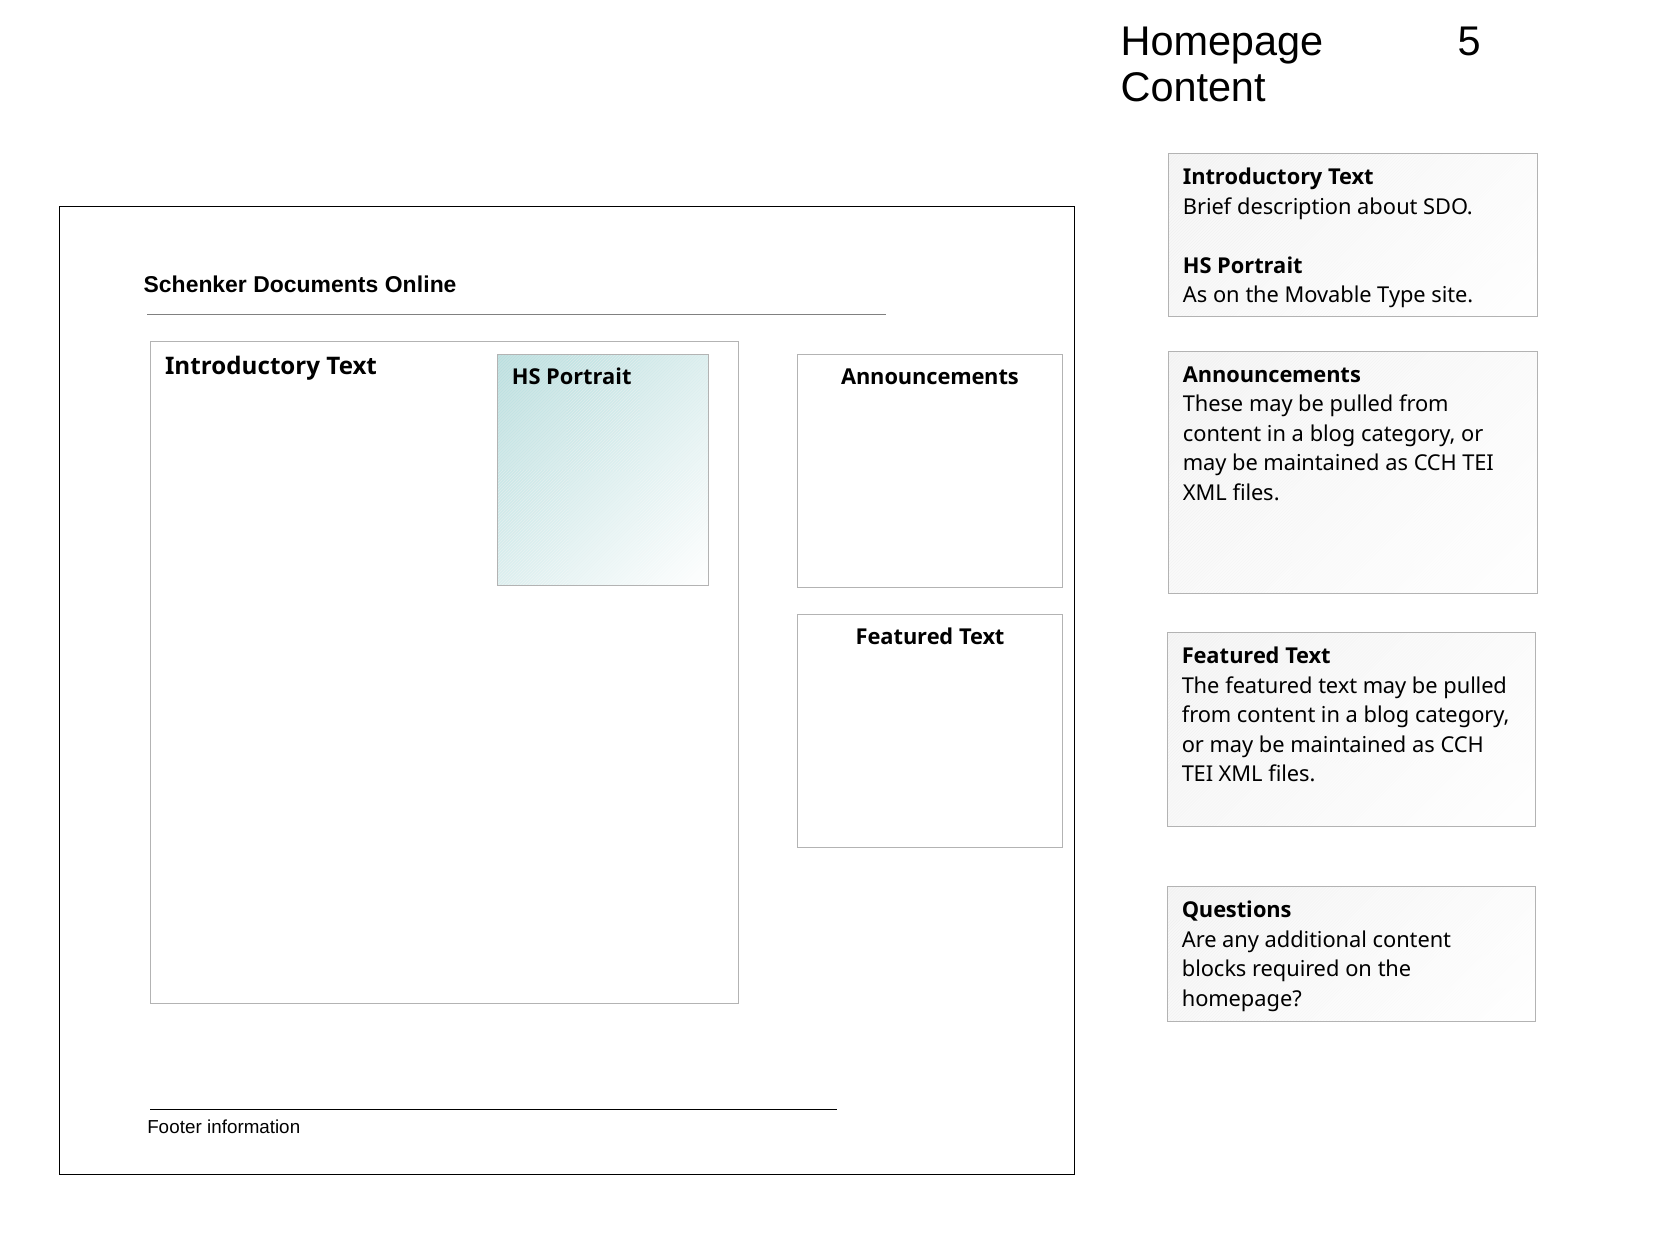

Homepage
Content
Introductory Text
Brief description about SDO.
HS Portrait
As on the Movable Type site.
Schenker Documents Online
Introductory Text
Announcements
These may be pulled from content in a blog category, or may be maintained as CCH TEI XML files.
HS Portrait
Announcements
Featured Text
Featured Text
The featured text may be pulled from content in a blog category, or may be maintained as CCH TEI XML files.
Questions
Are any additional content blocks required on the homepage?
Footer information